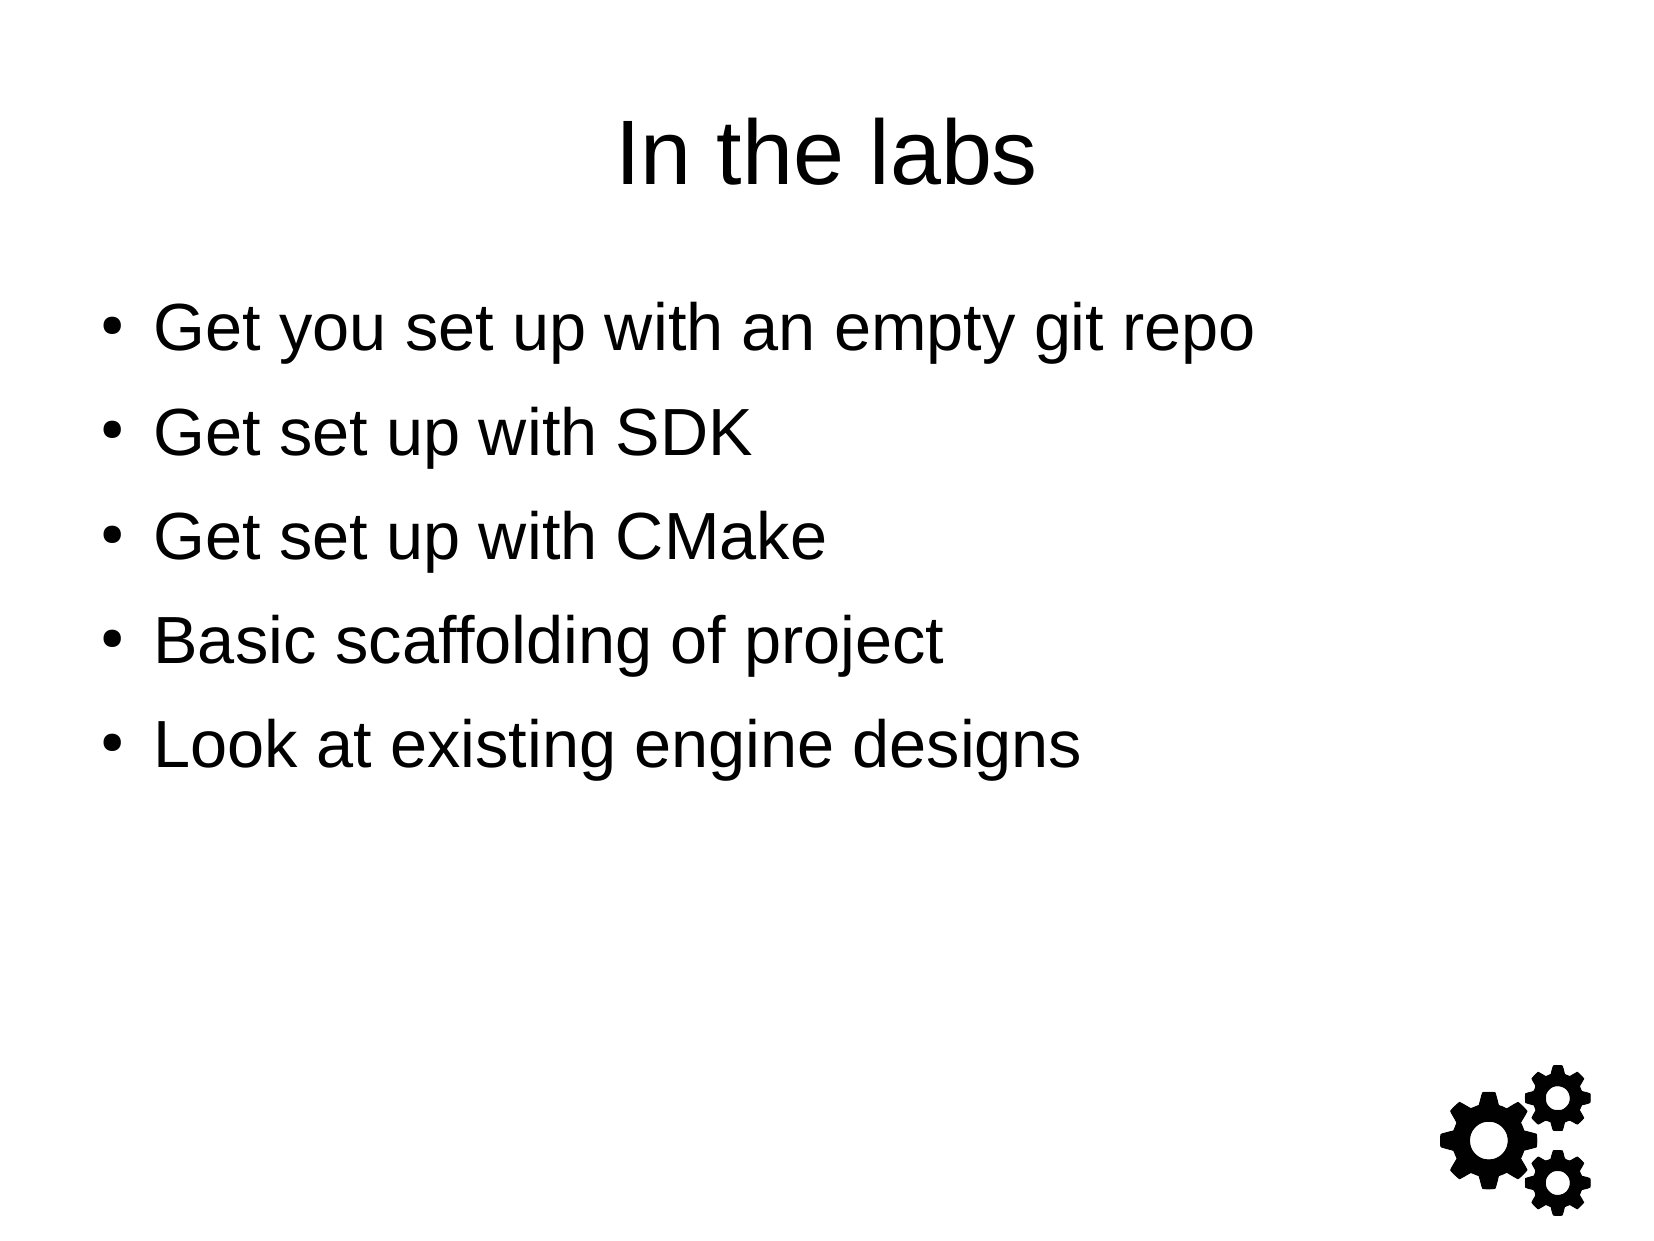

# In the labs
Get you set up with an empty git repo
Get set up with SDK
Get set up with CMake
Basic scaffolding of project
Look at existing engine designs